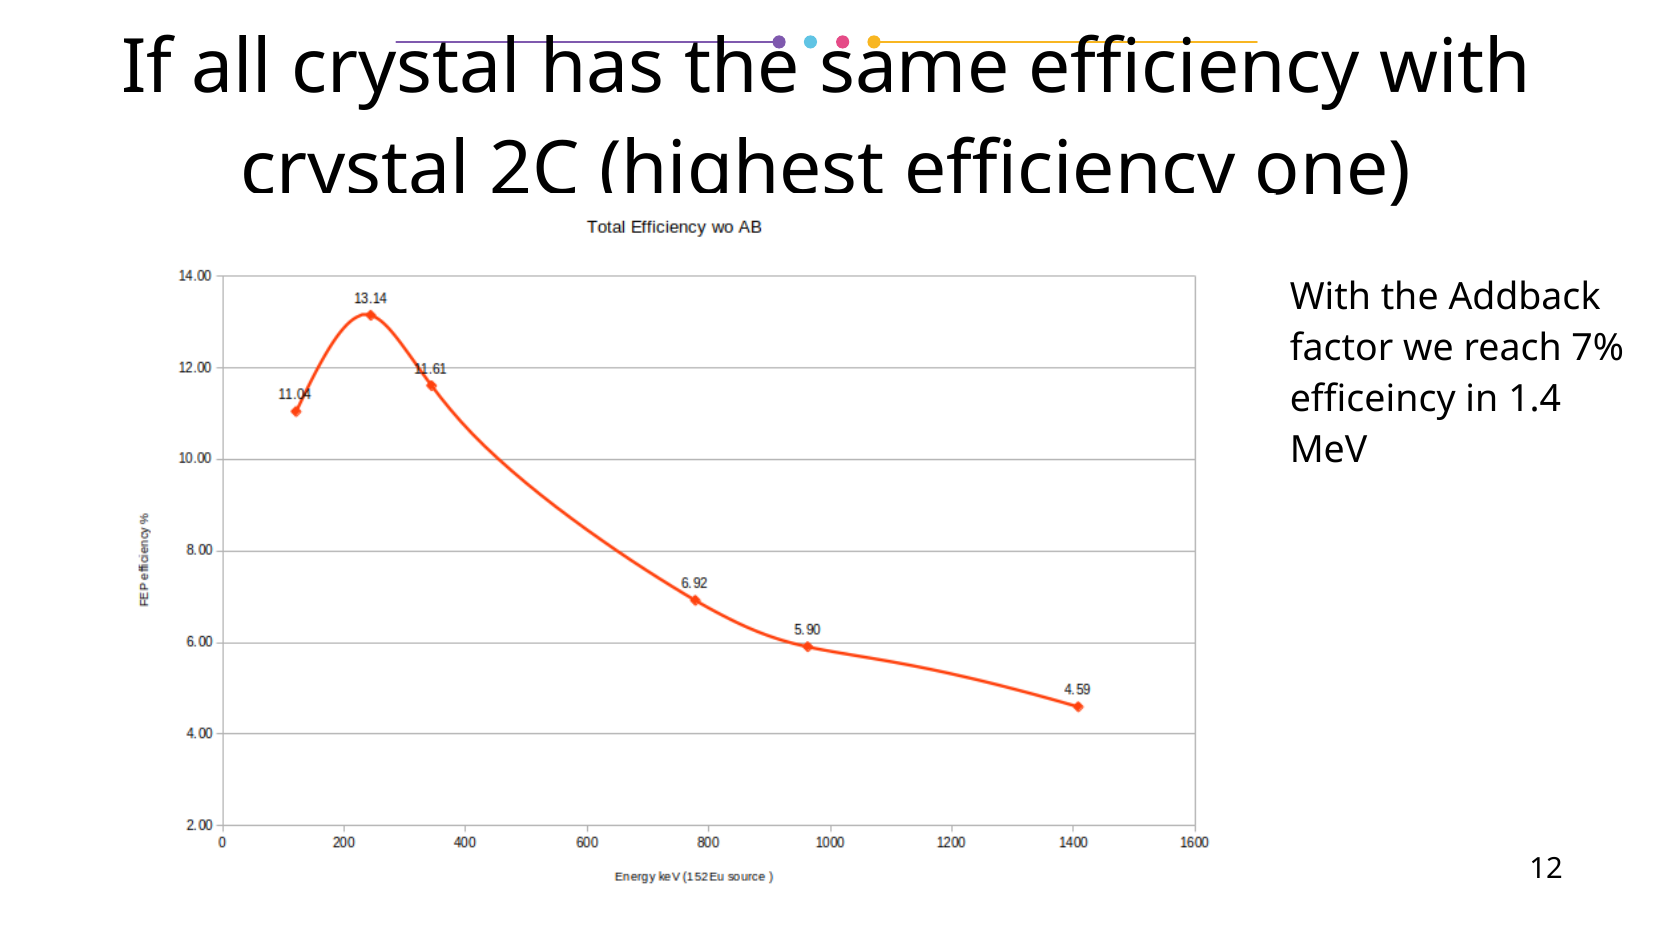

# If all crystal has the same efficiency with crystal 2C (highest efficiency one)
With the Addback factor we reach 7% efficeincy in 1.4 MeV
12